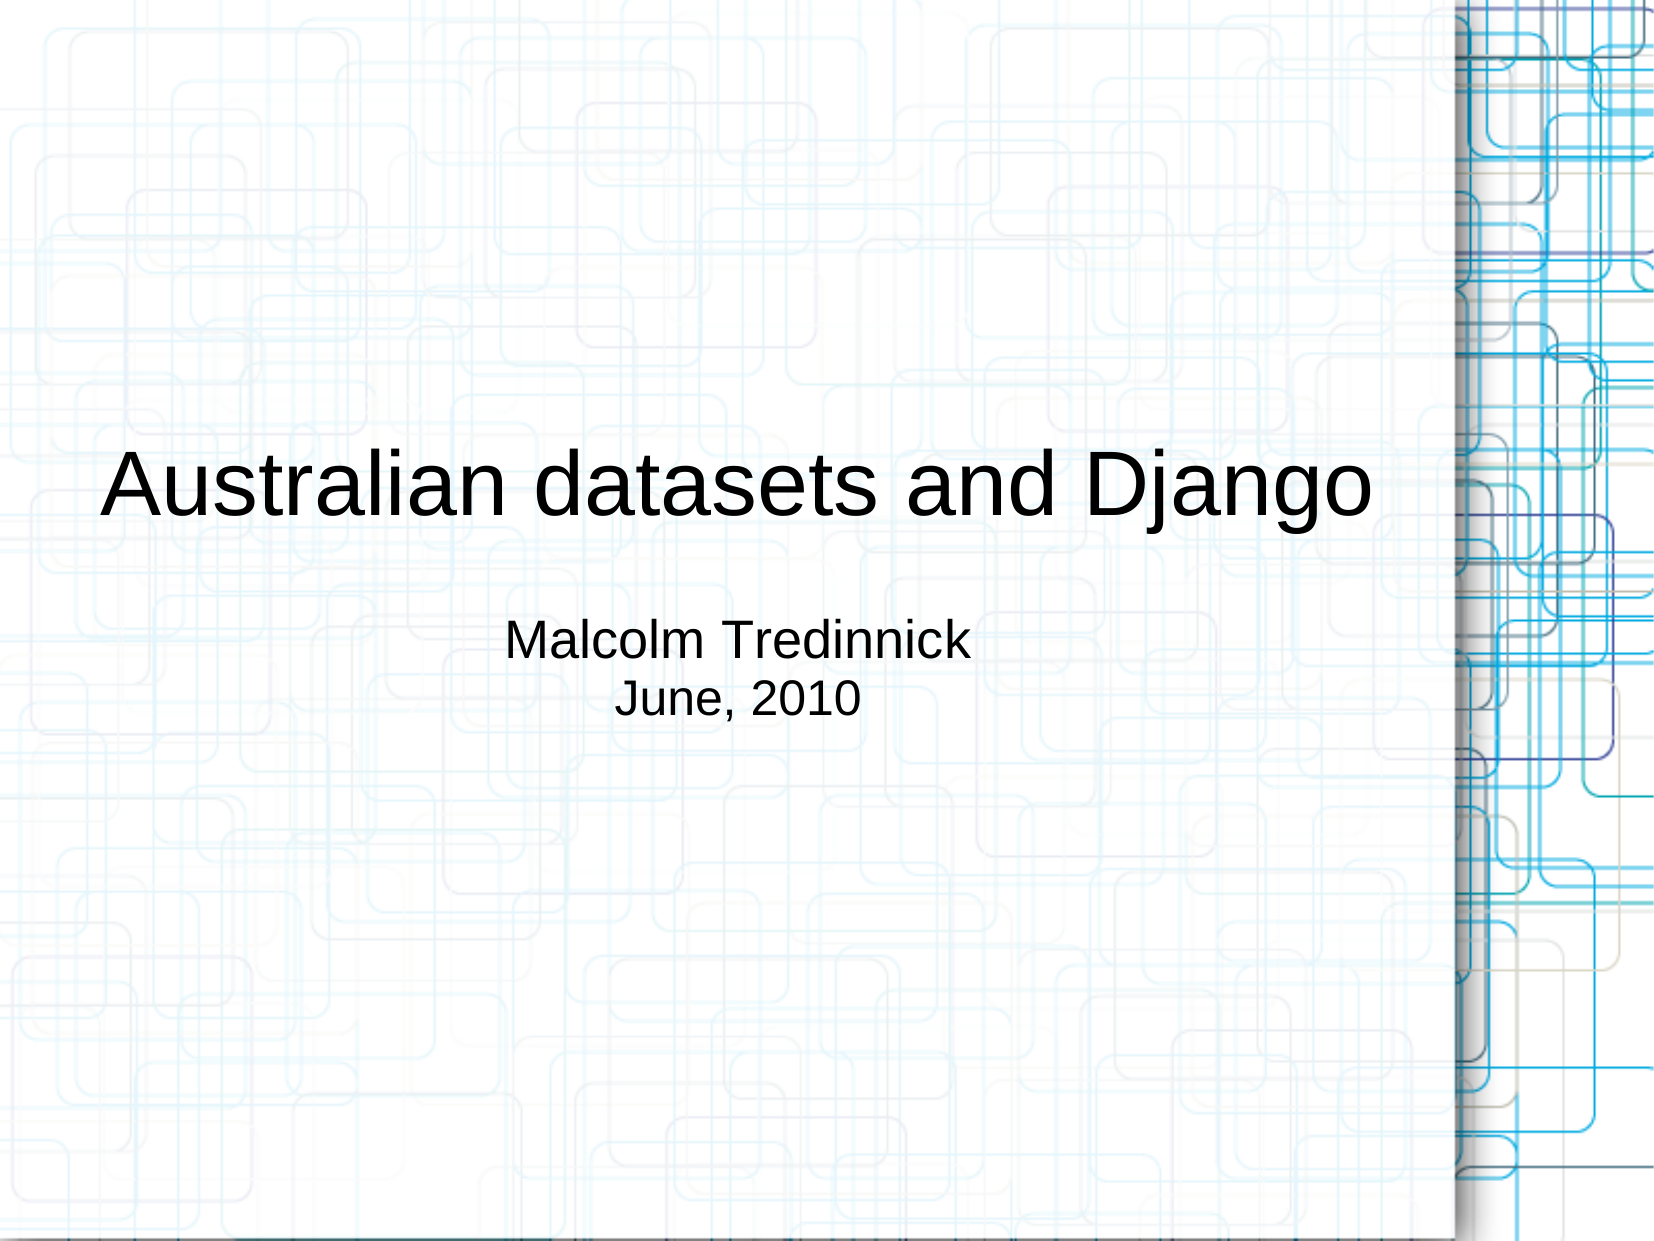

# Australian datasets and Django
Malcolm Tredinnick
June, 2010